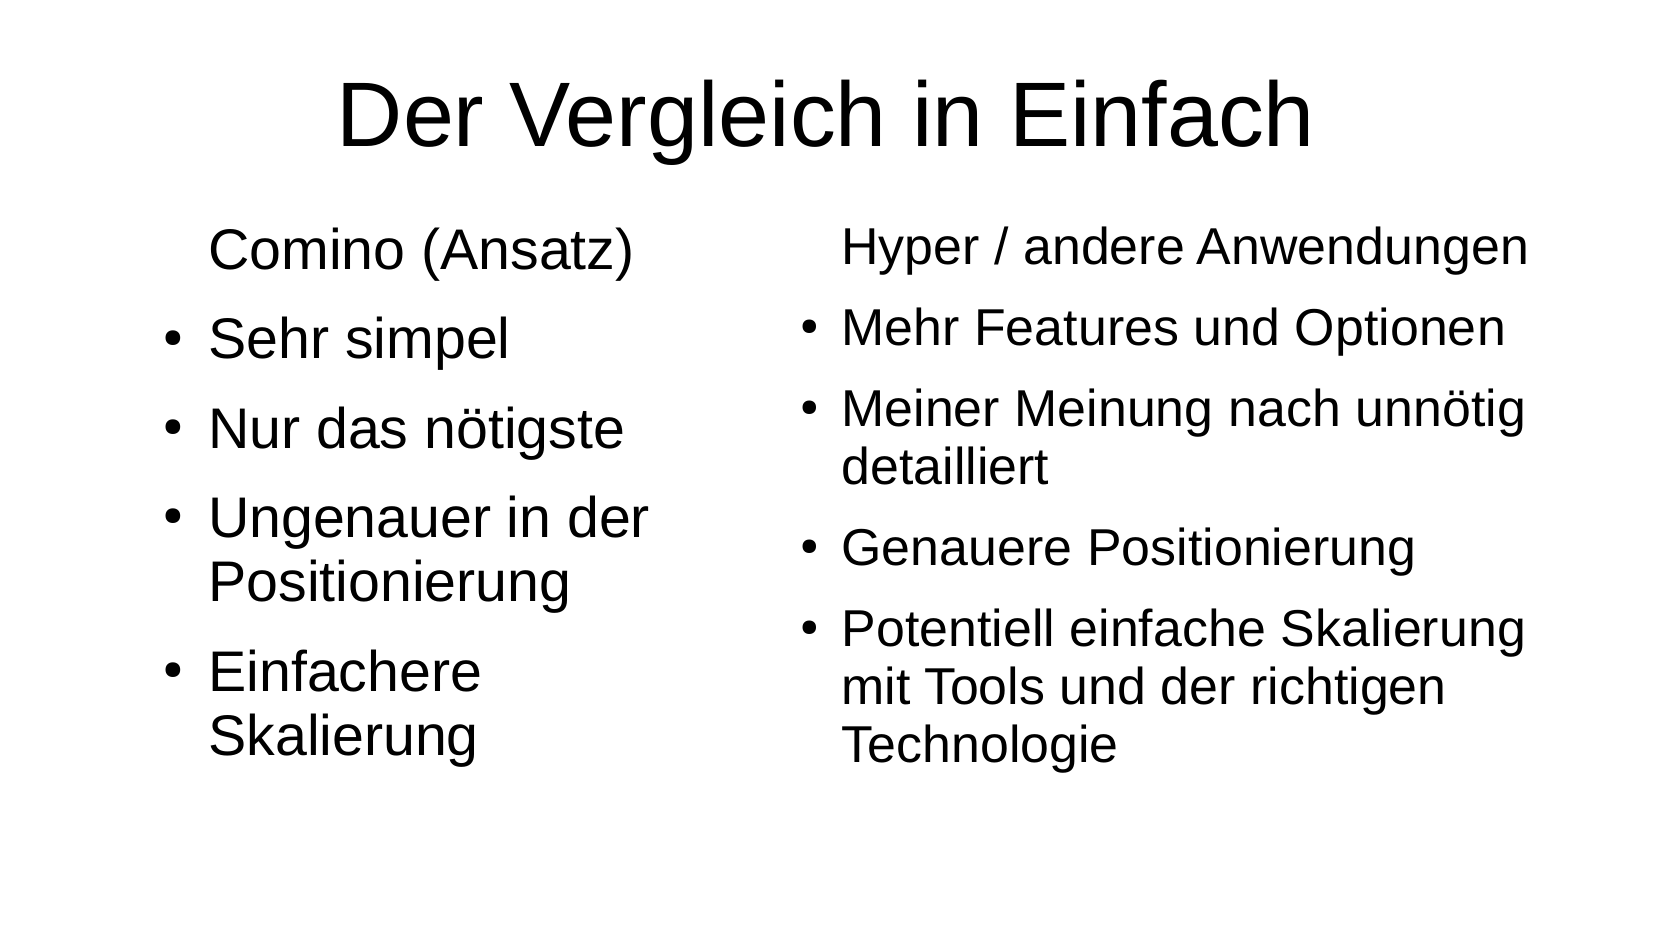

# Der Vergleich in Einfach
Comino (Ansatz)
Sehr simpel
Nur das nötigste
Ungenauer in der Positionierung
Einfachere Skalierung
Hyper / andere Anwendungen
Mehr Features und Optionen
Meiner Meinung nach unnötig detailliert
Genauere Positionierung
Potentiell einfache Skalierung mit Tools und der richtigen Technologie